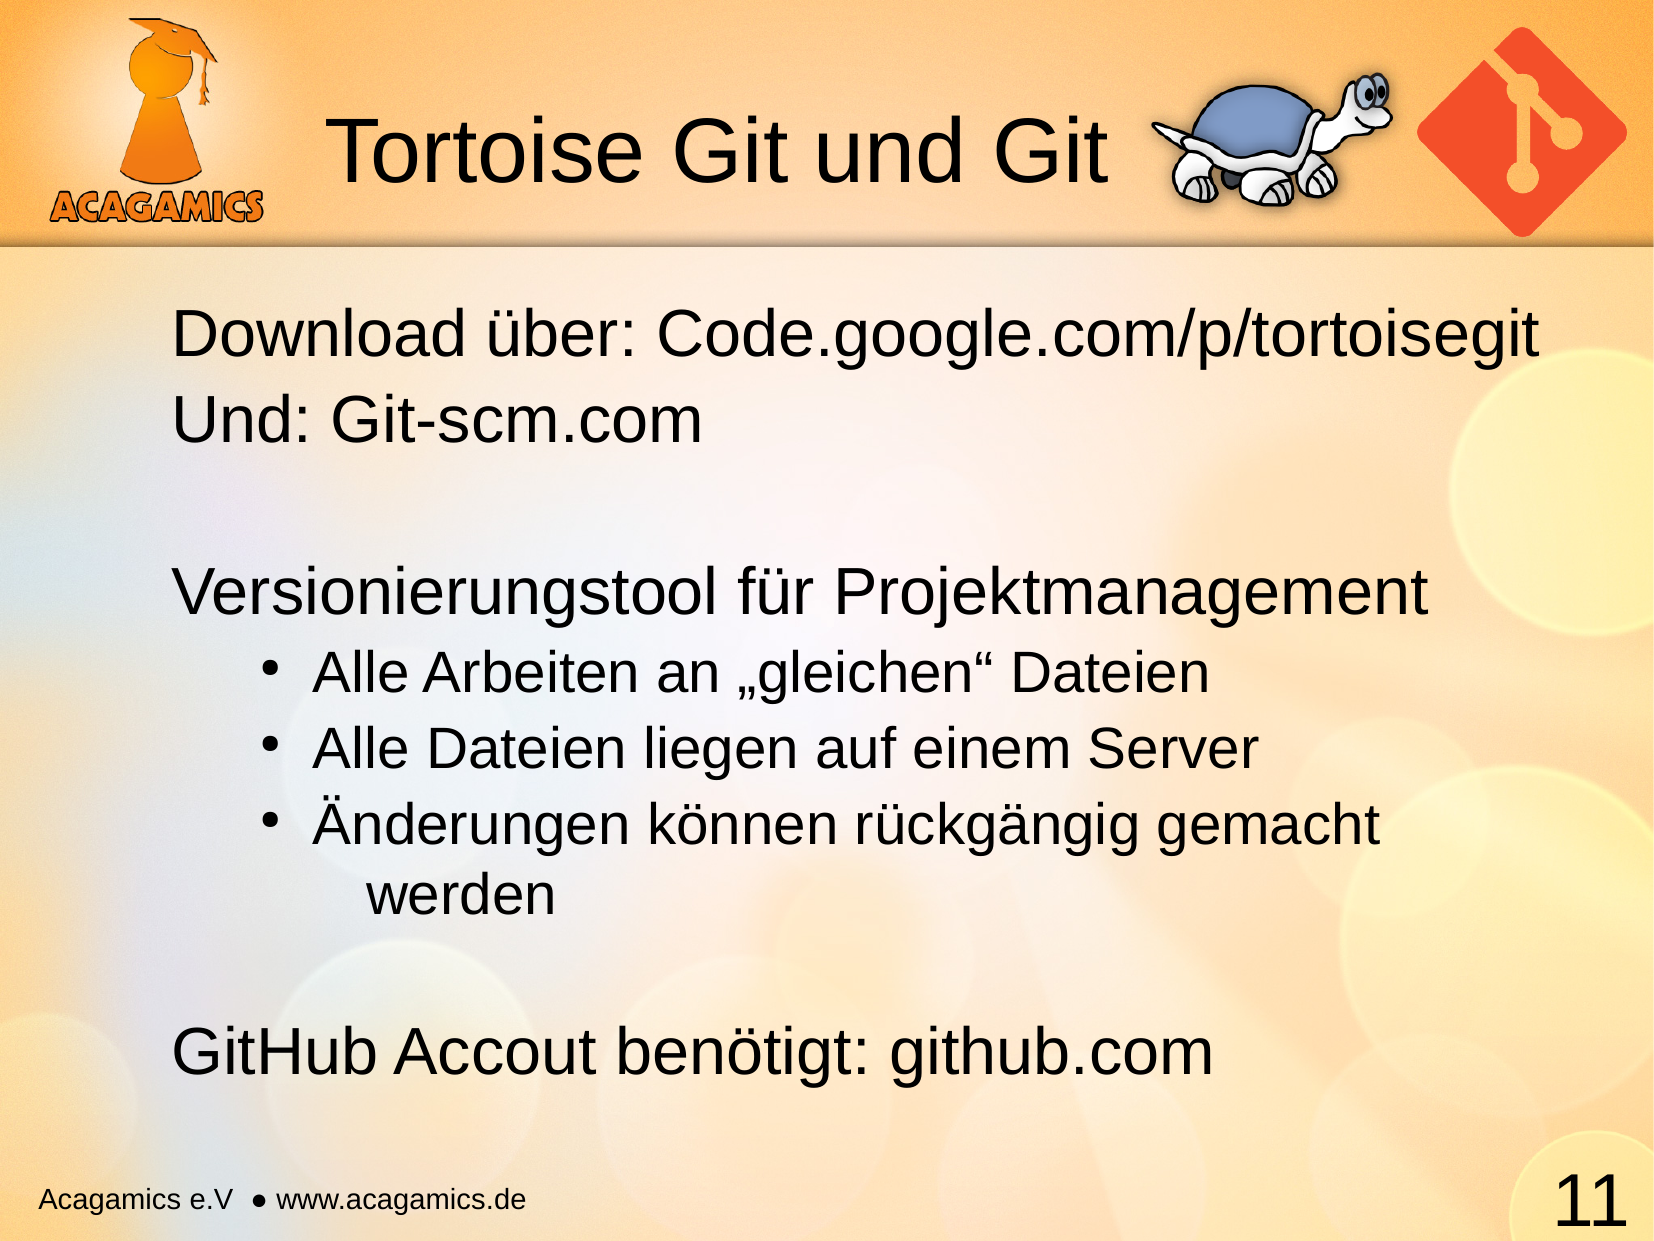

# Tortoise Git und Git
Download über: Code.google.com/p/tortoisegit
Und: Git-scm.com
Versionierungstool für Projektmanagement
Alle Arbeiten an „gleichen“ Dateien
Alle Dateien liegen auf einem Server
Änderungen können rückgängig gemacht werden
GitHub Accout benötigt: github.com